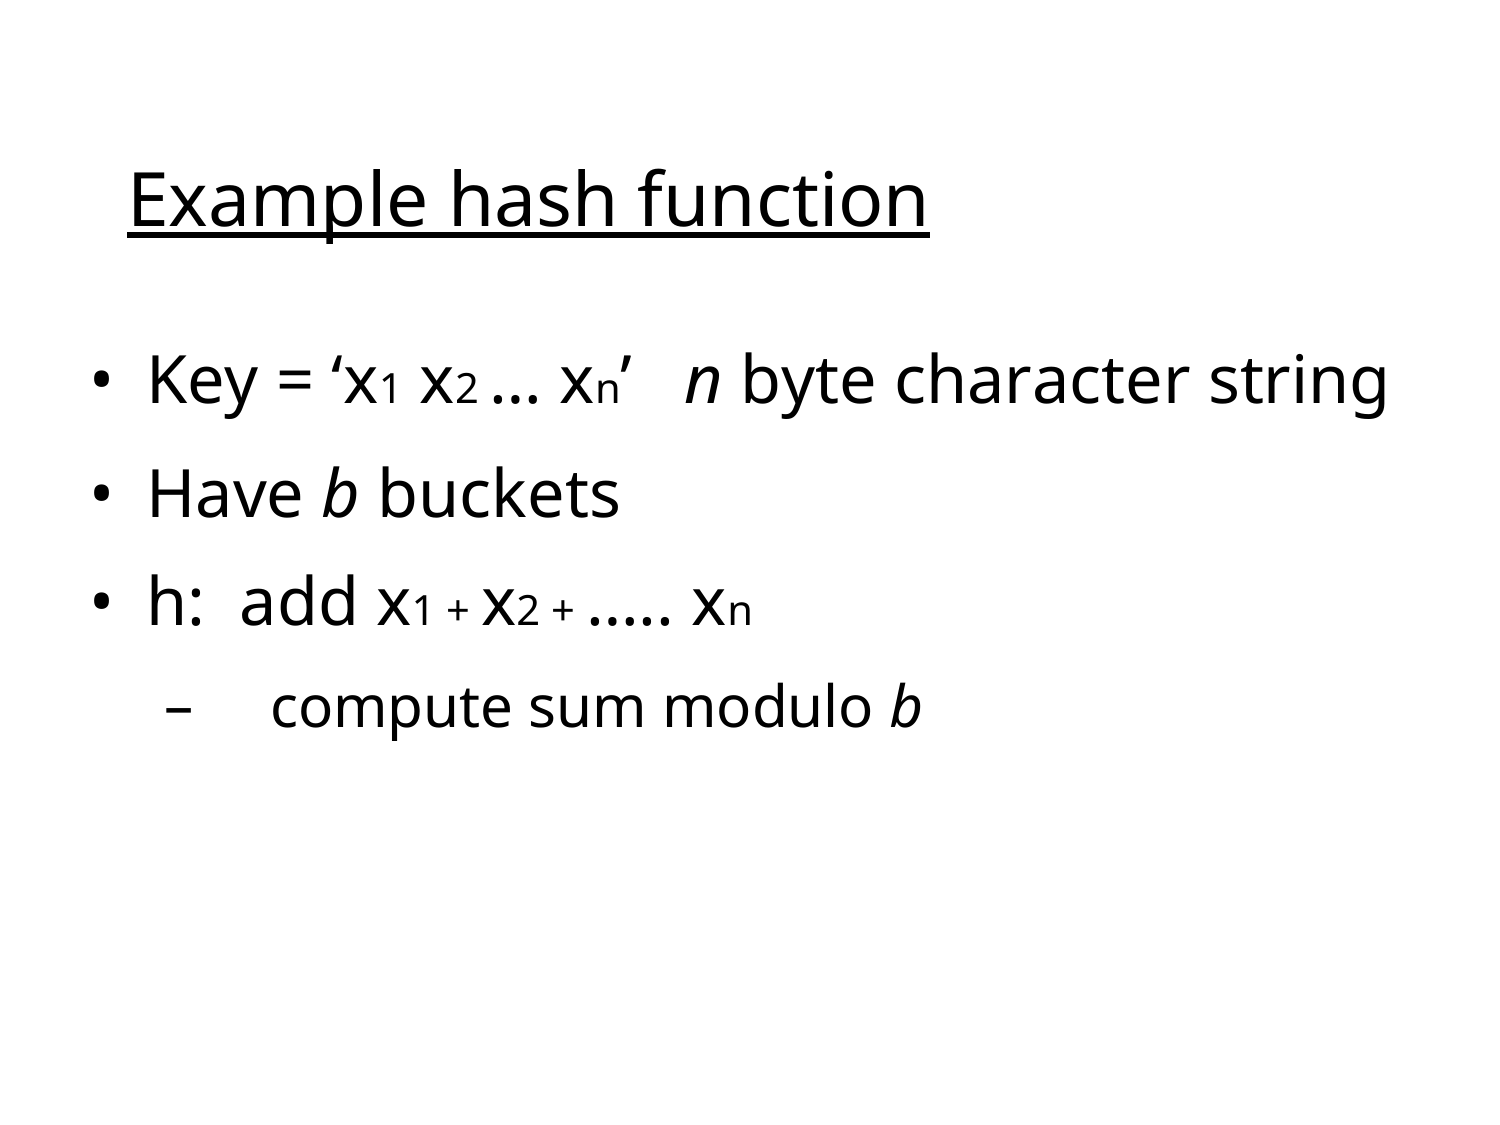

# Example hash function
Key = ‘x1 x2 … xn’ n byte character string
Have b buckets
h: add x1 + x2 + ….. xn
	 compute sum modulo b